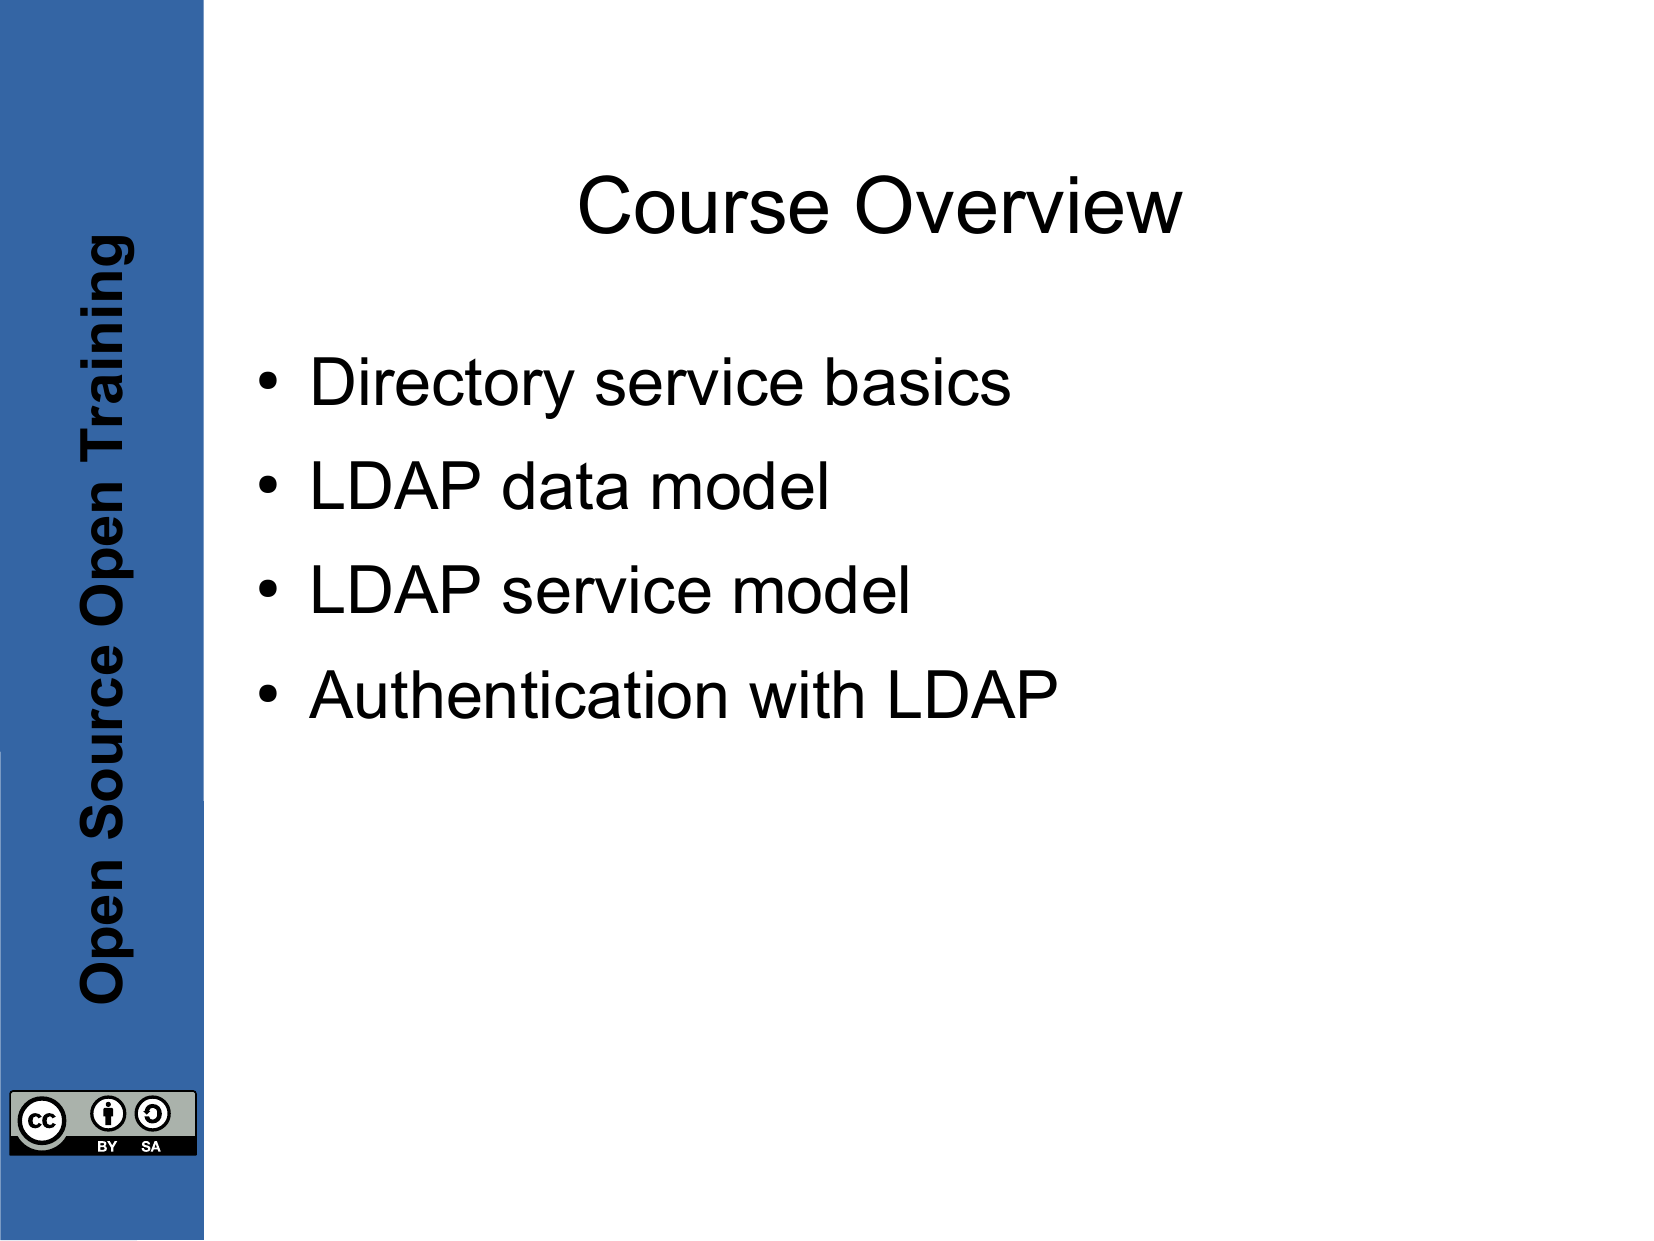

# Course Overview
Directory service basics
LDAP data model
LDAP service model
Authentication with LDAP